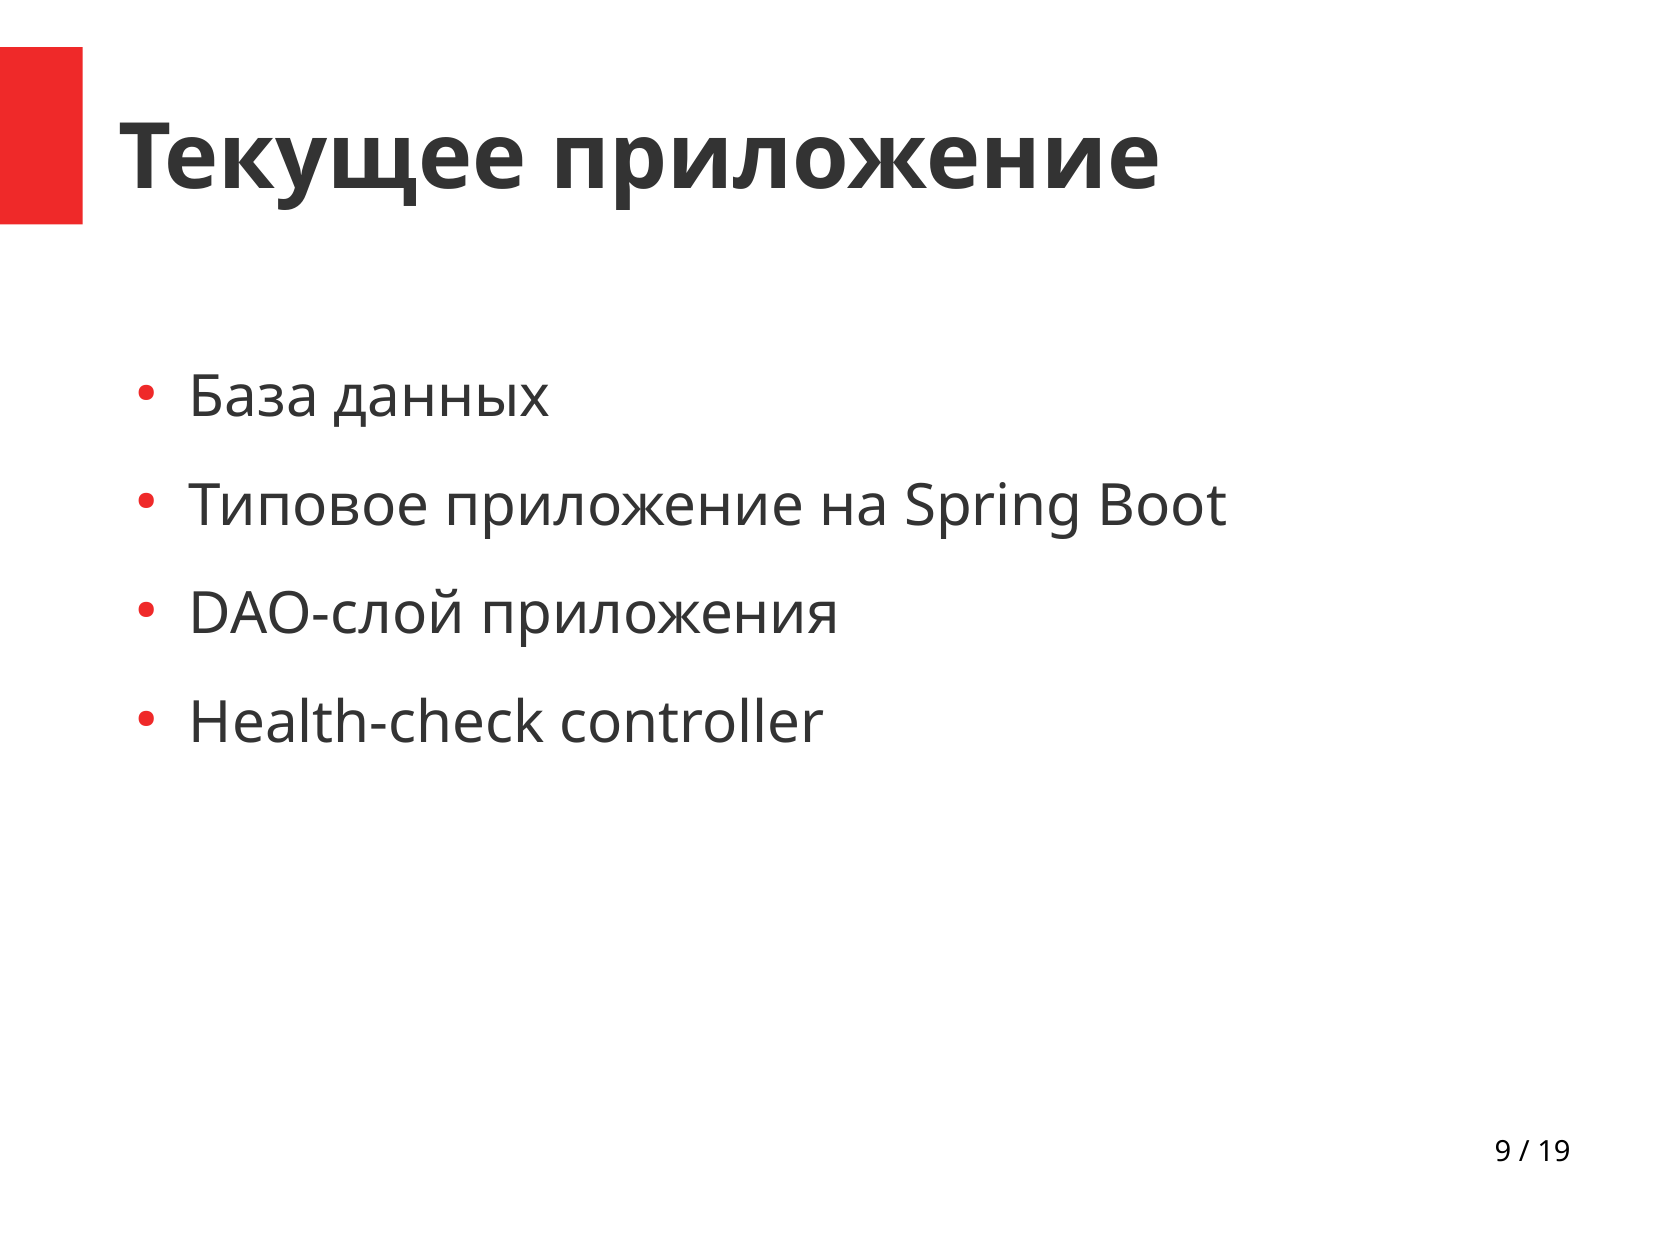

# Текущее приложение
База данных
Типовое приложение на Spring Boot
DAO-слой приложения
Health-check controller
9